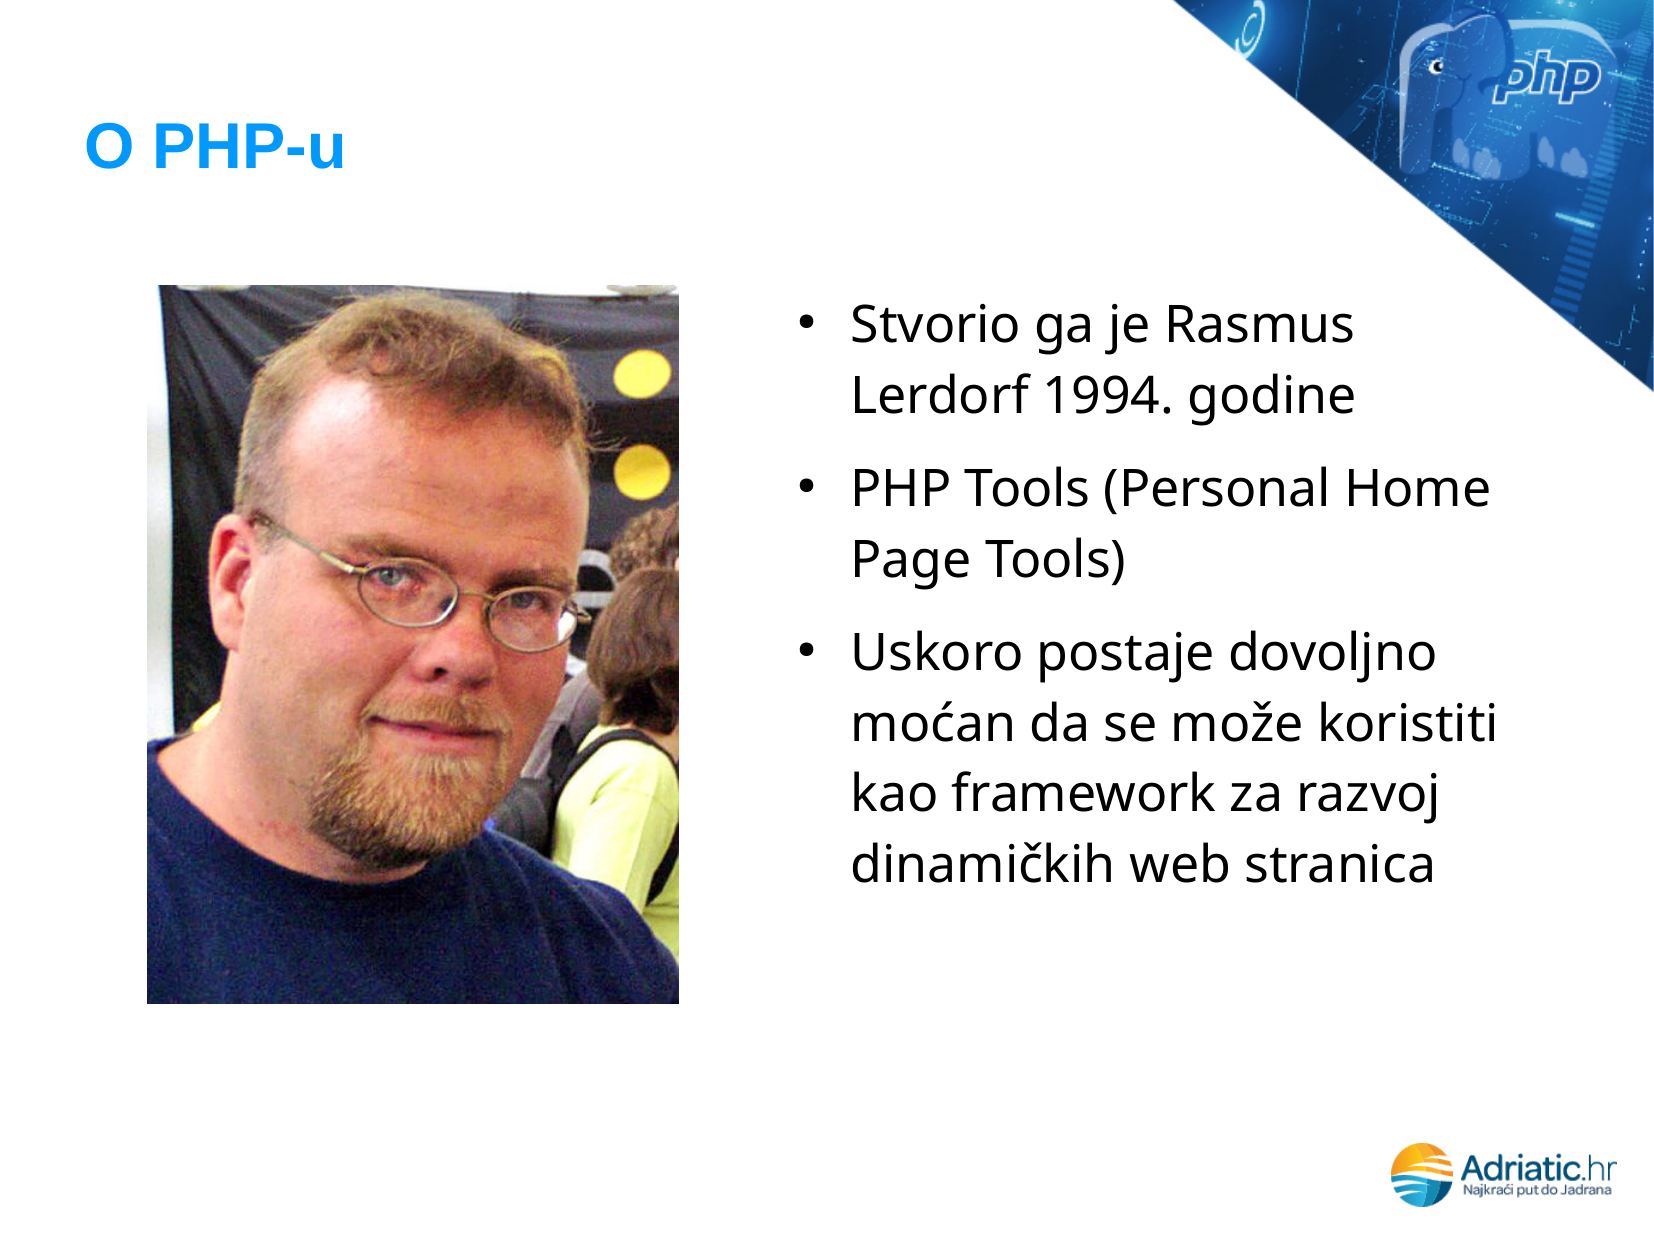

O PHP-u
# Stvorio ga je Rasmus Lerdorf 1994. godine
PHP Tools (Personal Home Page Tools)
Uskoro postaje dovoljno moćan da se može koristiti kao framework za razvoj dinamičkih web stranica